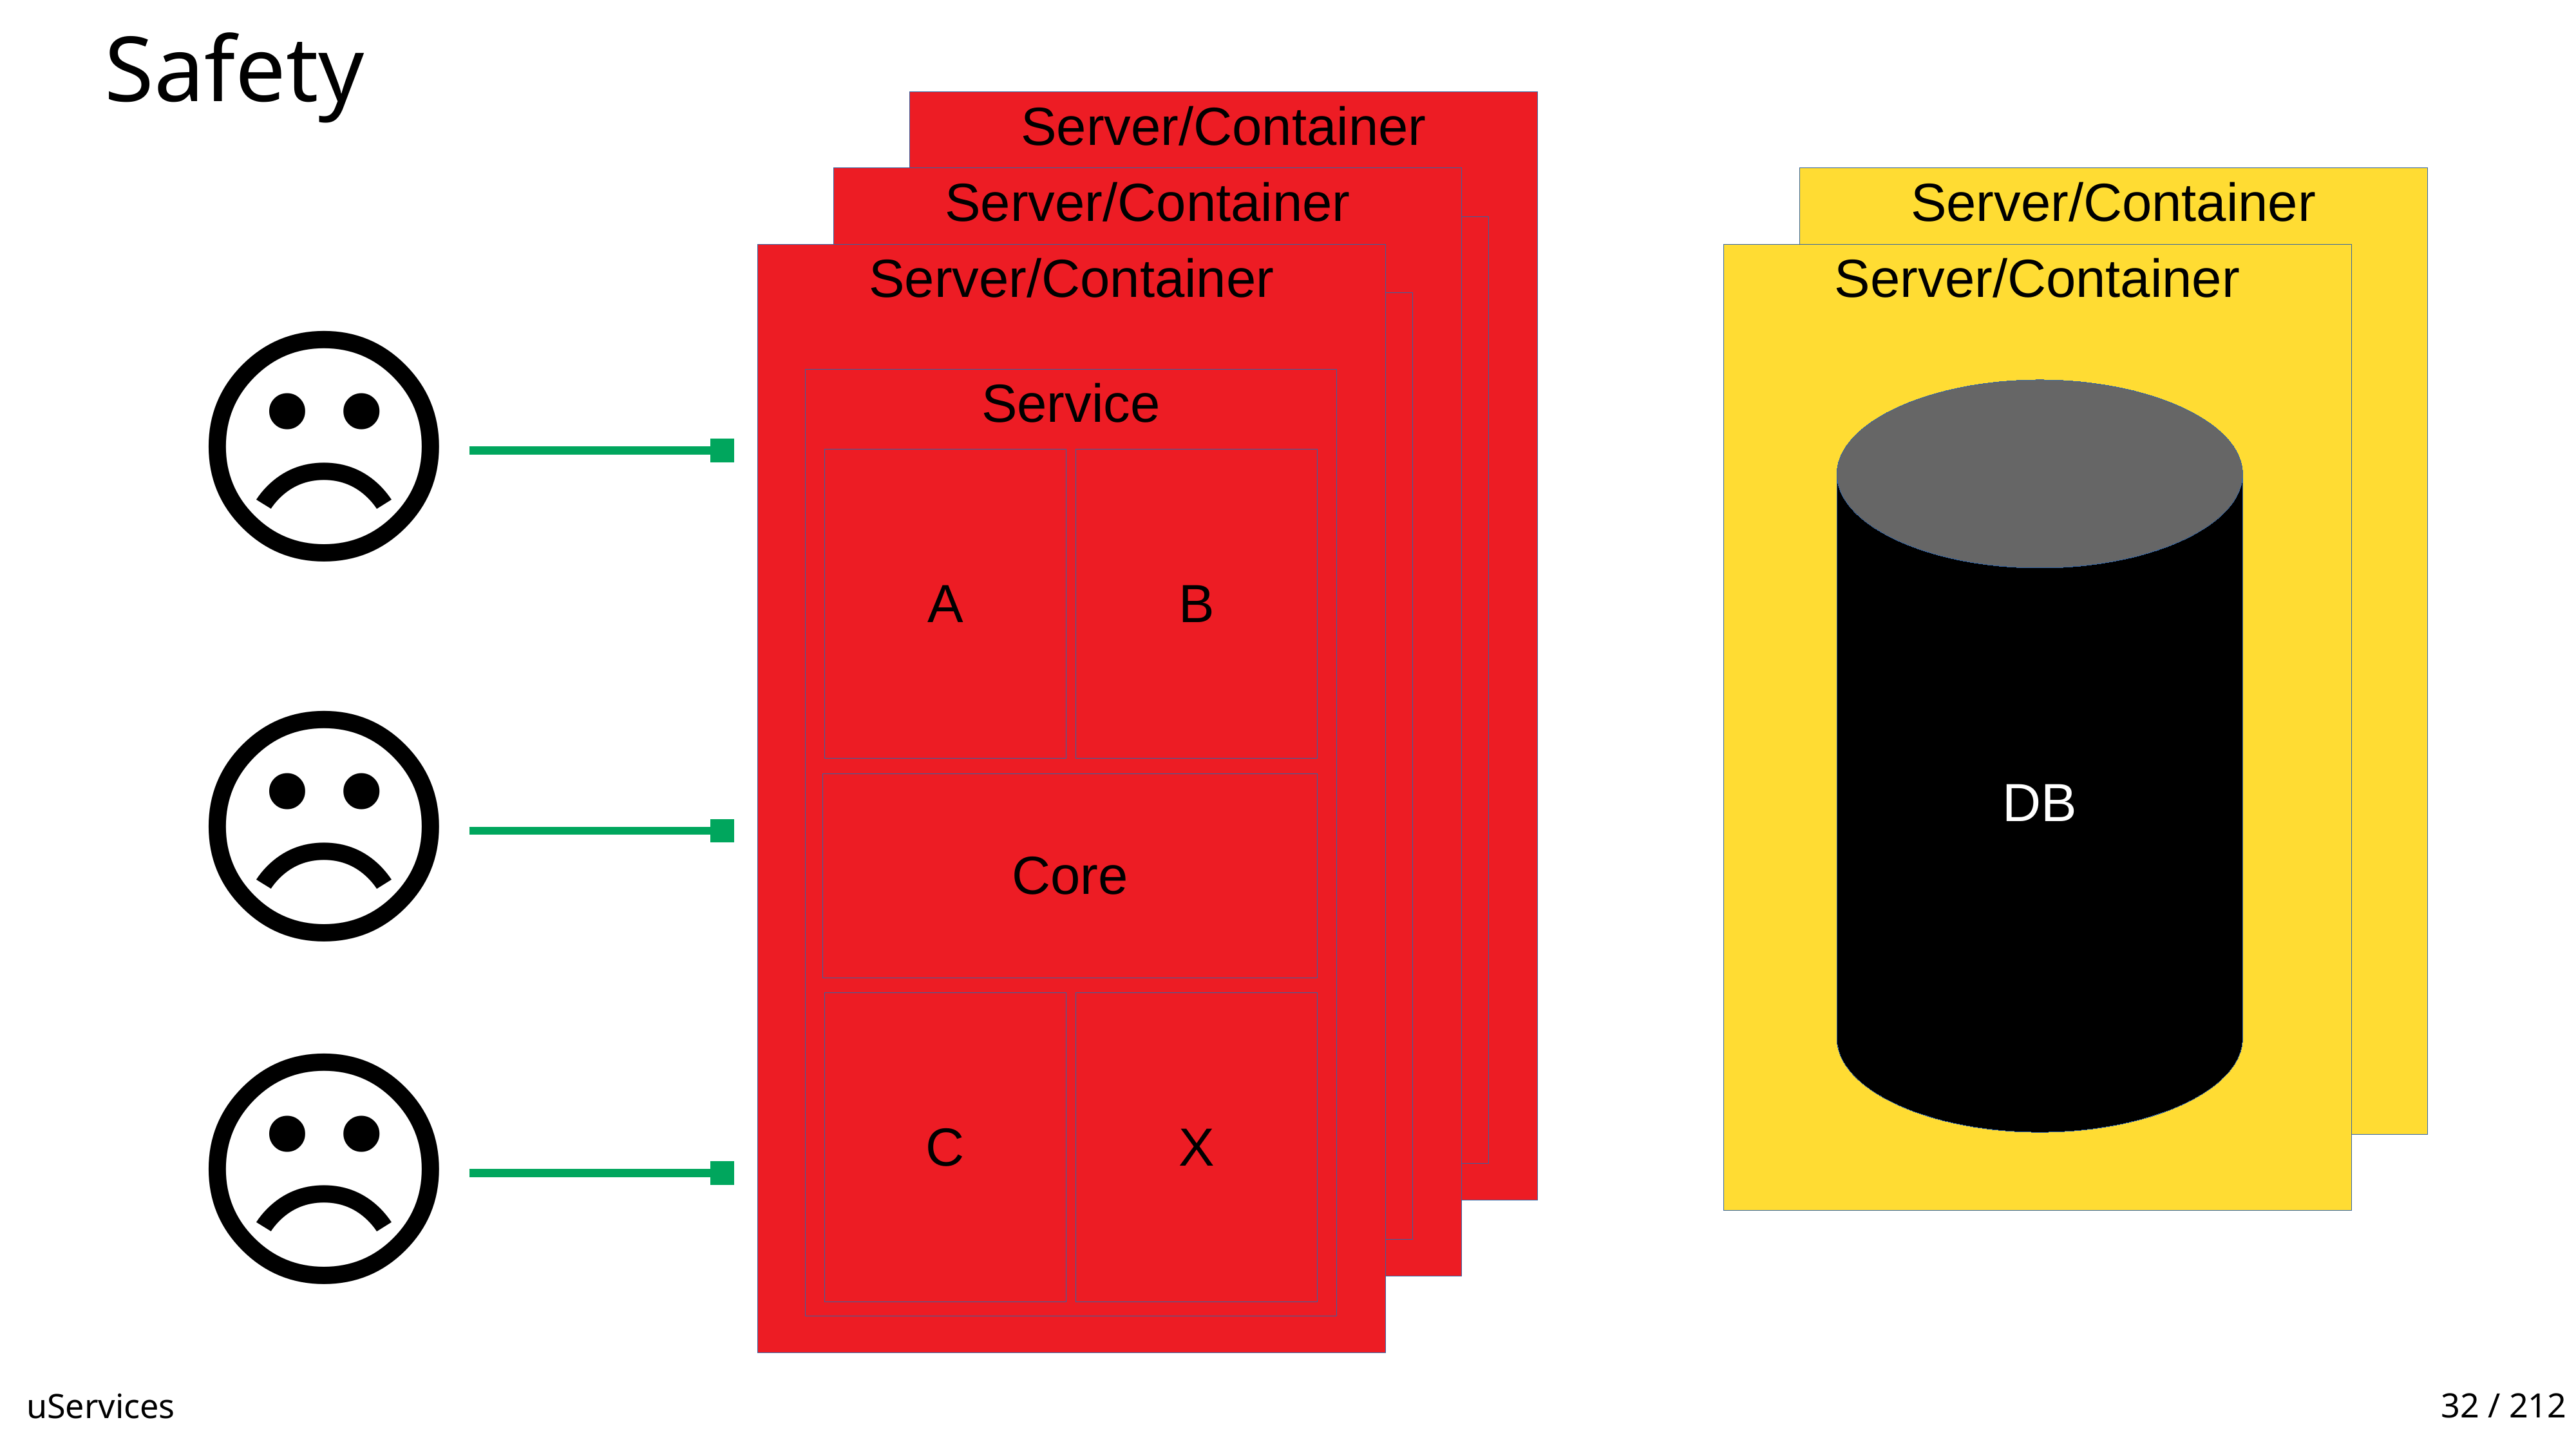

Safety
Server/Container
Server/Container
Server/Container
Service
Server/Container
Server/Container
Service
☹
Service
DB
A
B
☹
Core
C
X
☹
# uServices